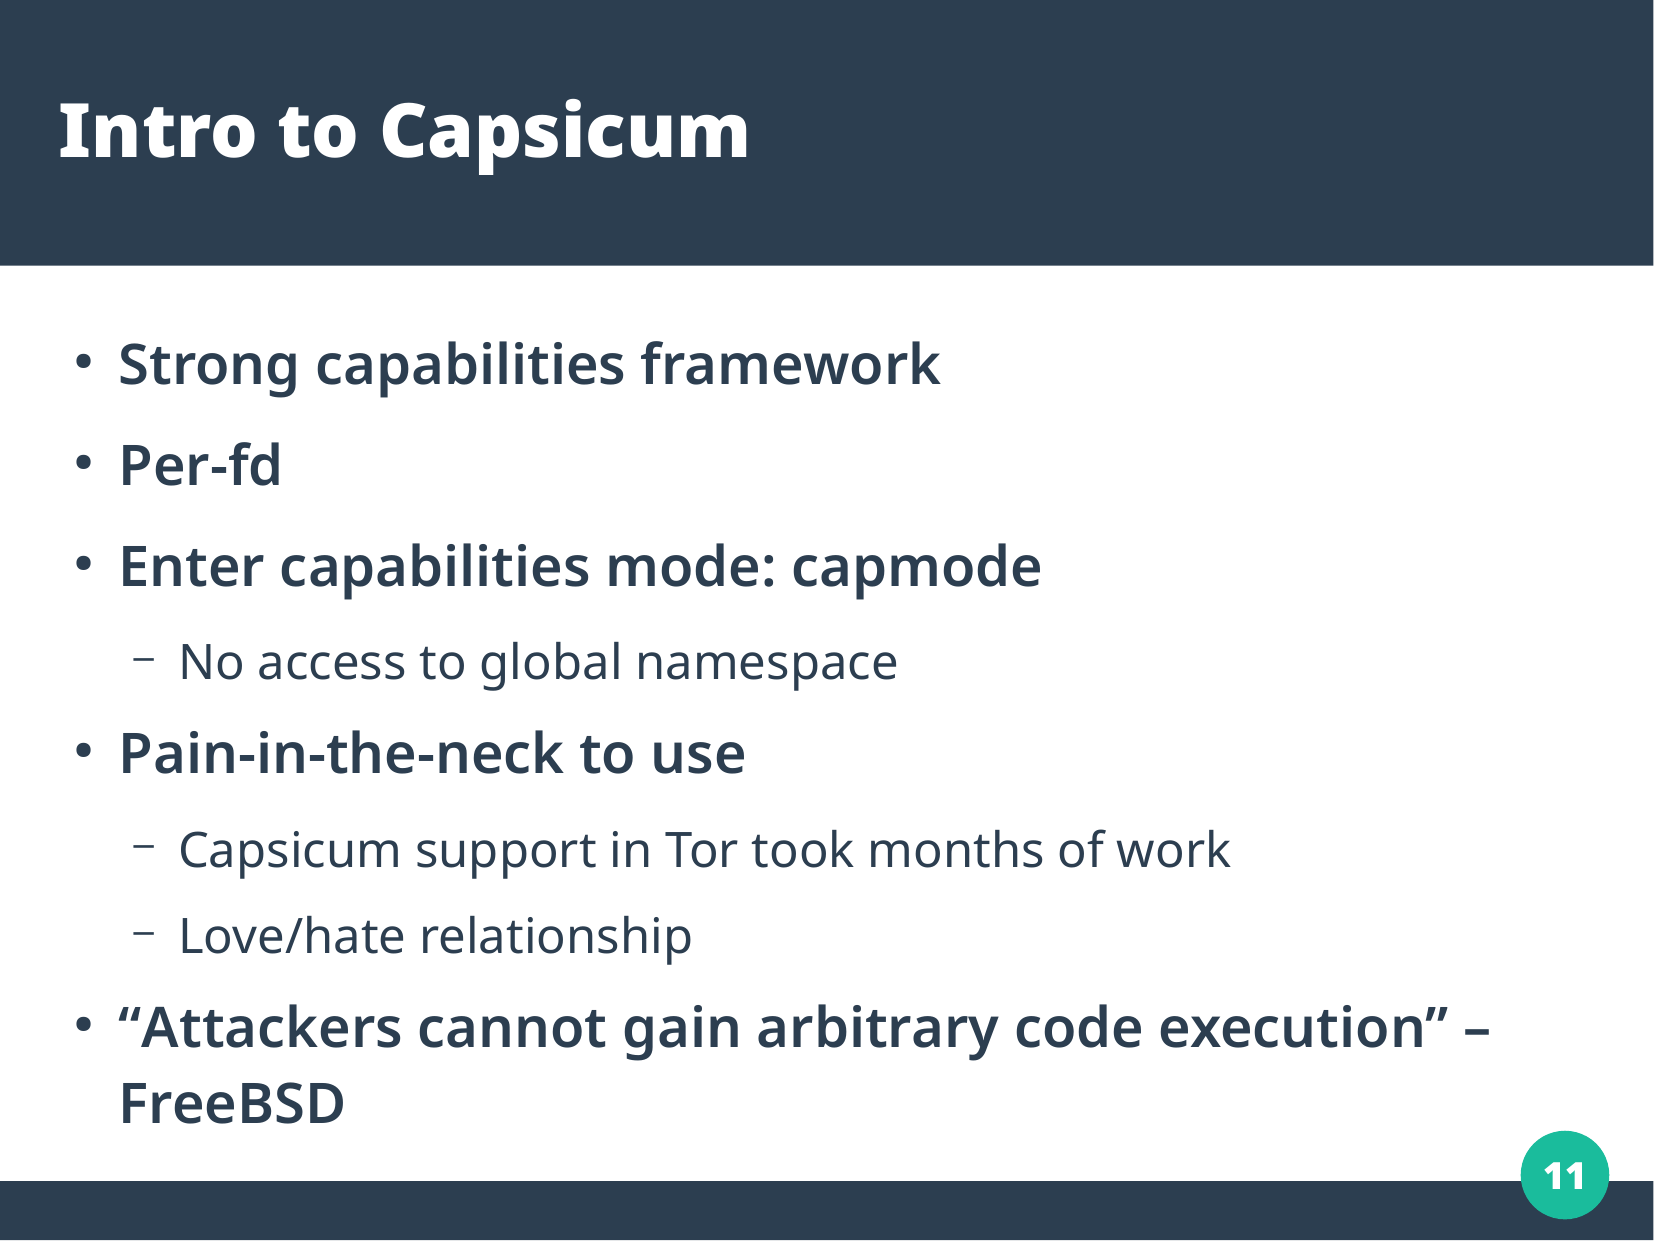

# Intro to Capsicum
Strong capabilities framework
Per-fd
Enter capabilities mode: capmode
No access to global namespace
Pain-in-the-neck to use
Capsicum support in Tor took months of work
Love/hate relationship
“Attackers cannot gain arbitrary code execution” – FreeBSD
11